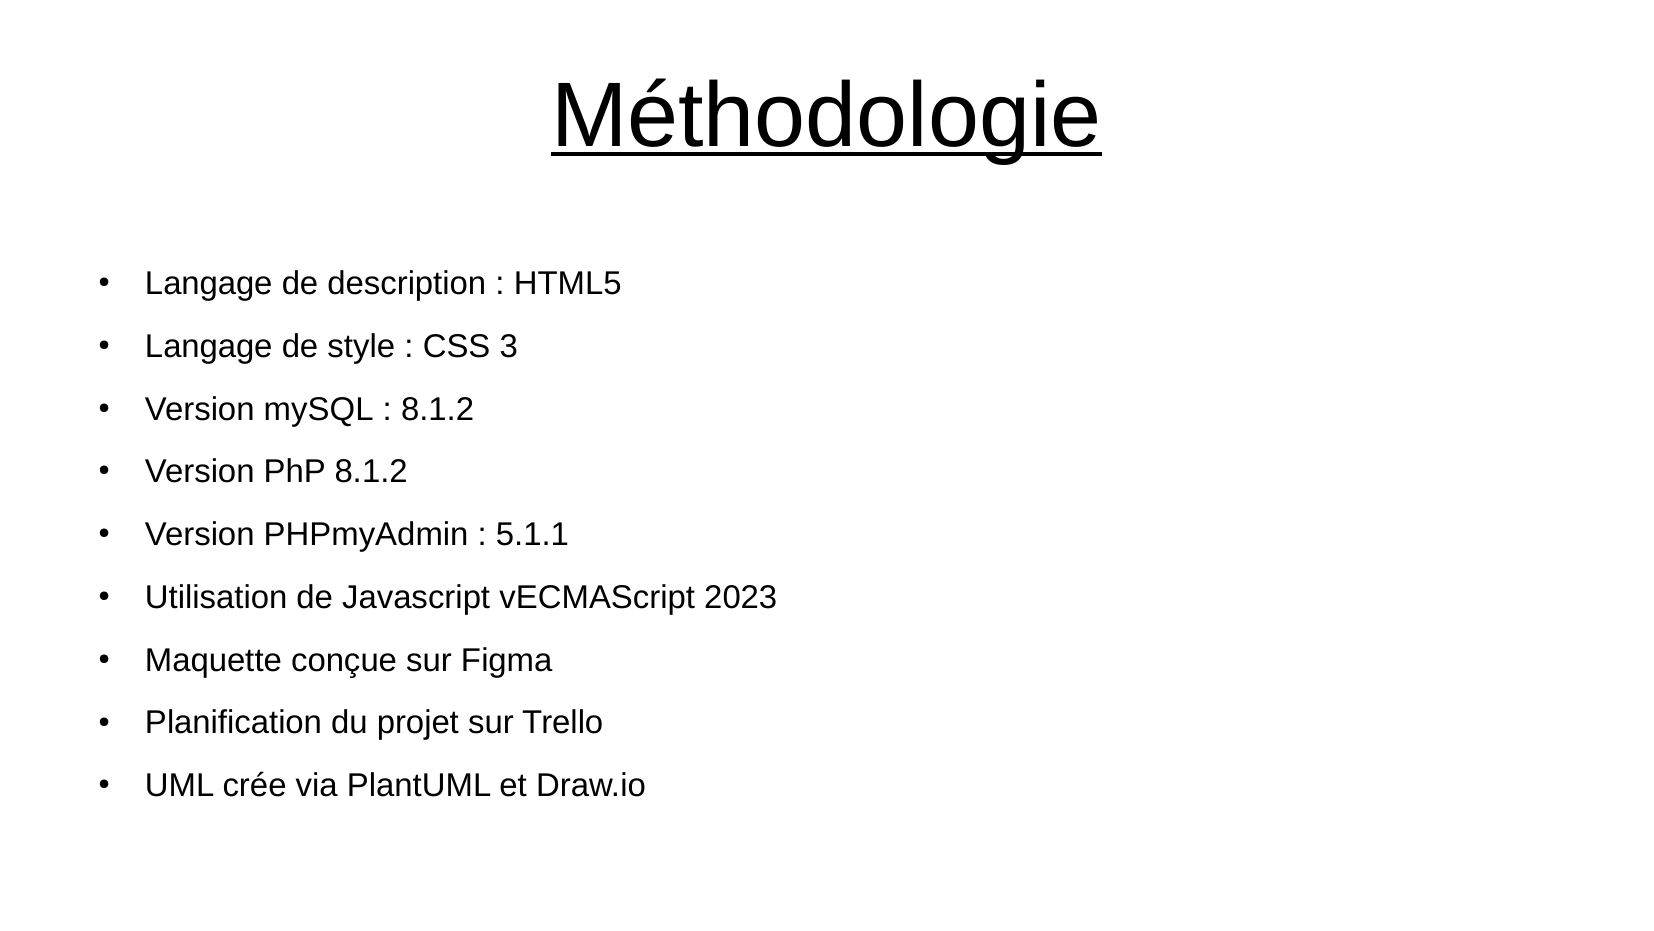

# Méthodologie
Langage de description : HTML5
Langage de style : CSS 3
Version mySQL : 8.1.2
Version PhP 8.1.2
Version PHPmyAdmin : 5.1.1
Utilisation de Javascript vECMAScript 2023
Maquette conçue sur Figma
Planification du projet sur Trello
UML crée via PlantUML et Draw.io